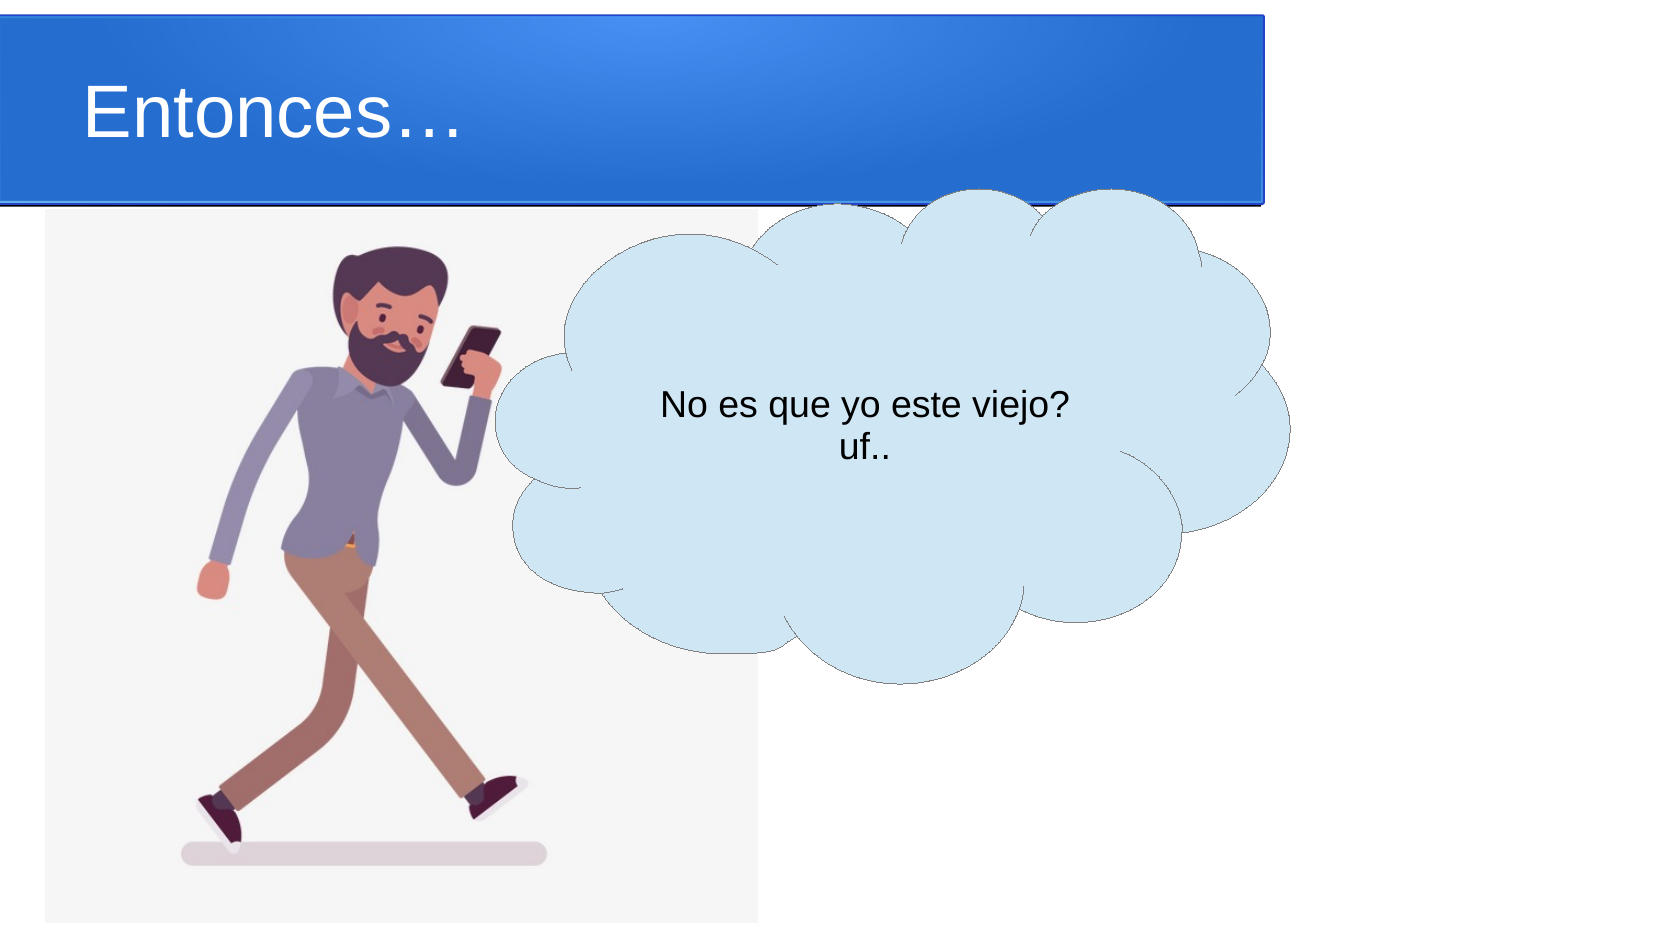

# Entonces…
No es que yo este viejo?
uf..